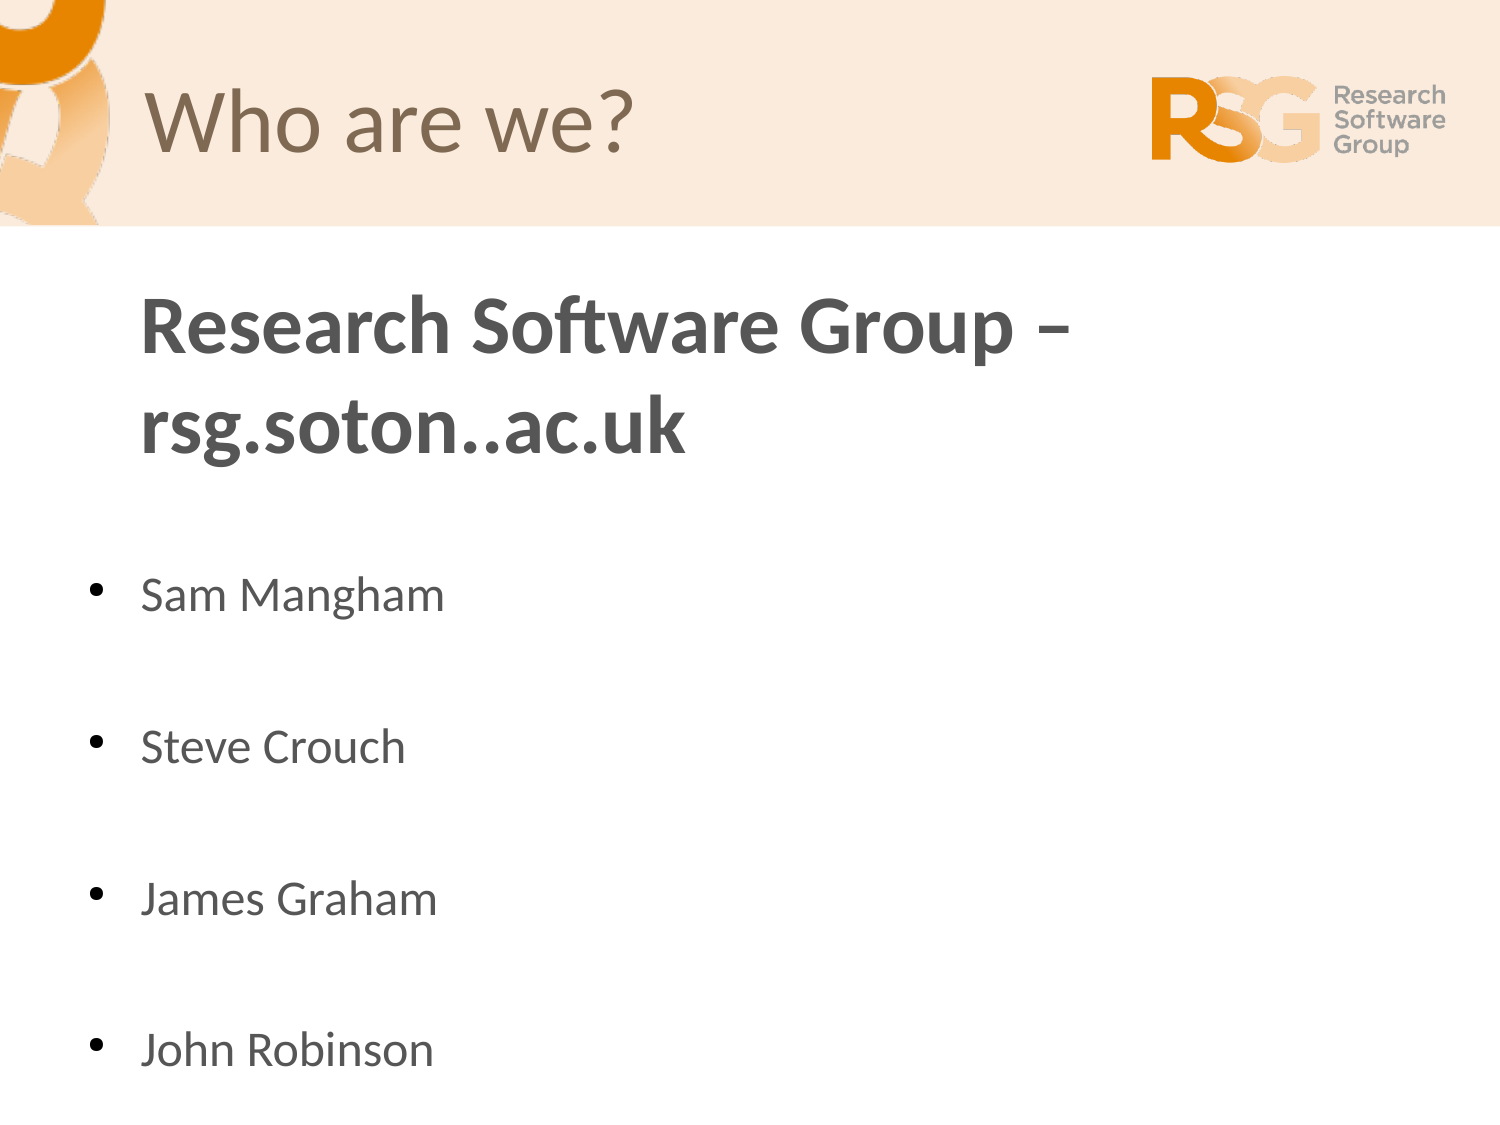

# Who are we?
Research Software Group – rsg.soton..ac.uk
Sam Mangham
Steve Crouch
James Graham
John Robinson